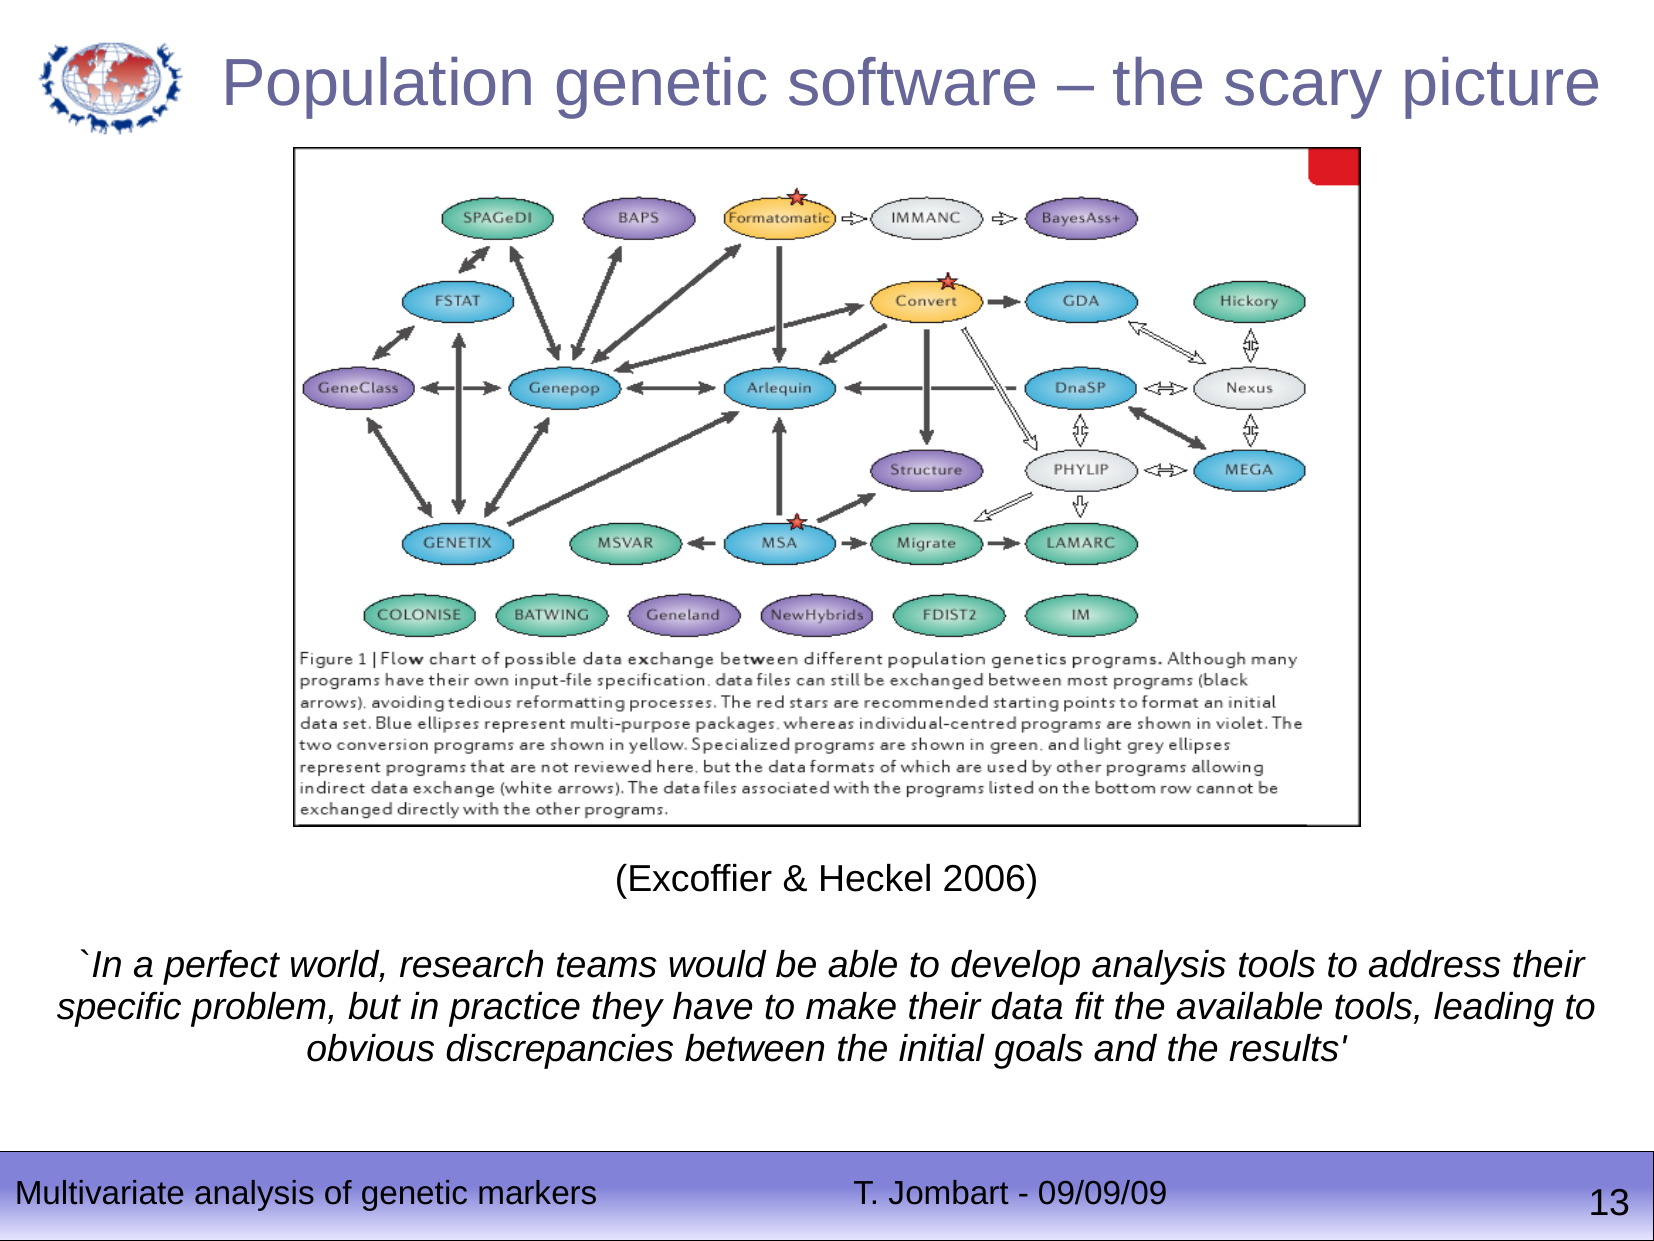

Population genetic software – the scary picture
(Excoffier & Heckel 2006)
 `In a perfect world, research teams would be able to develop analysis tools to address their specific problem, but in practice they have to make their data fit the available tools, leading to obvious discrepancies between the initial goals and the results'
Multivariate analysis of genetic markers
T. Jombart - 09/09/09
13